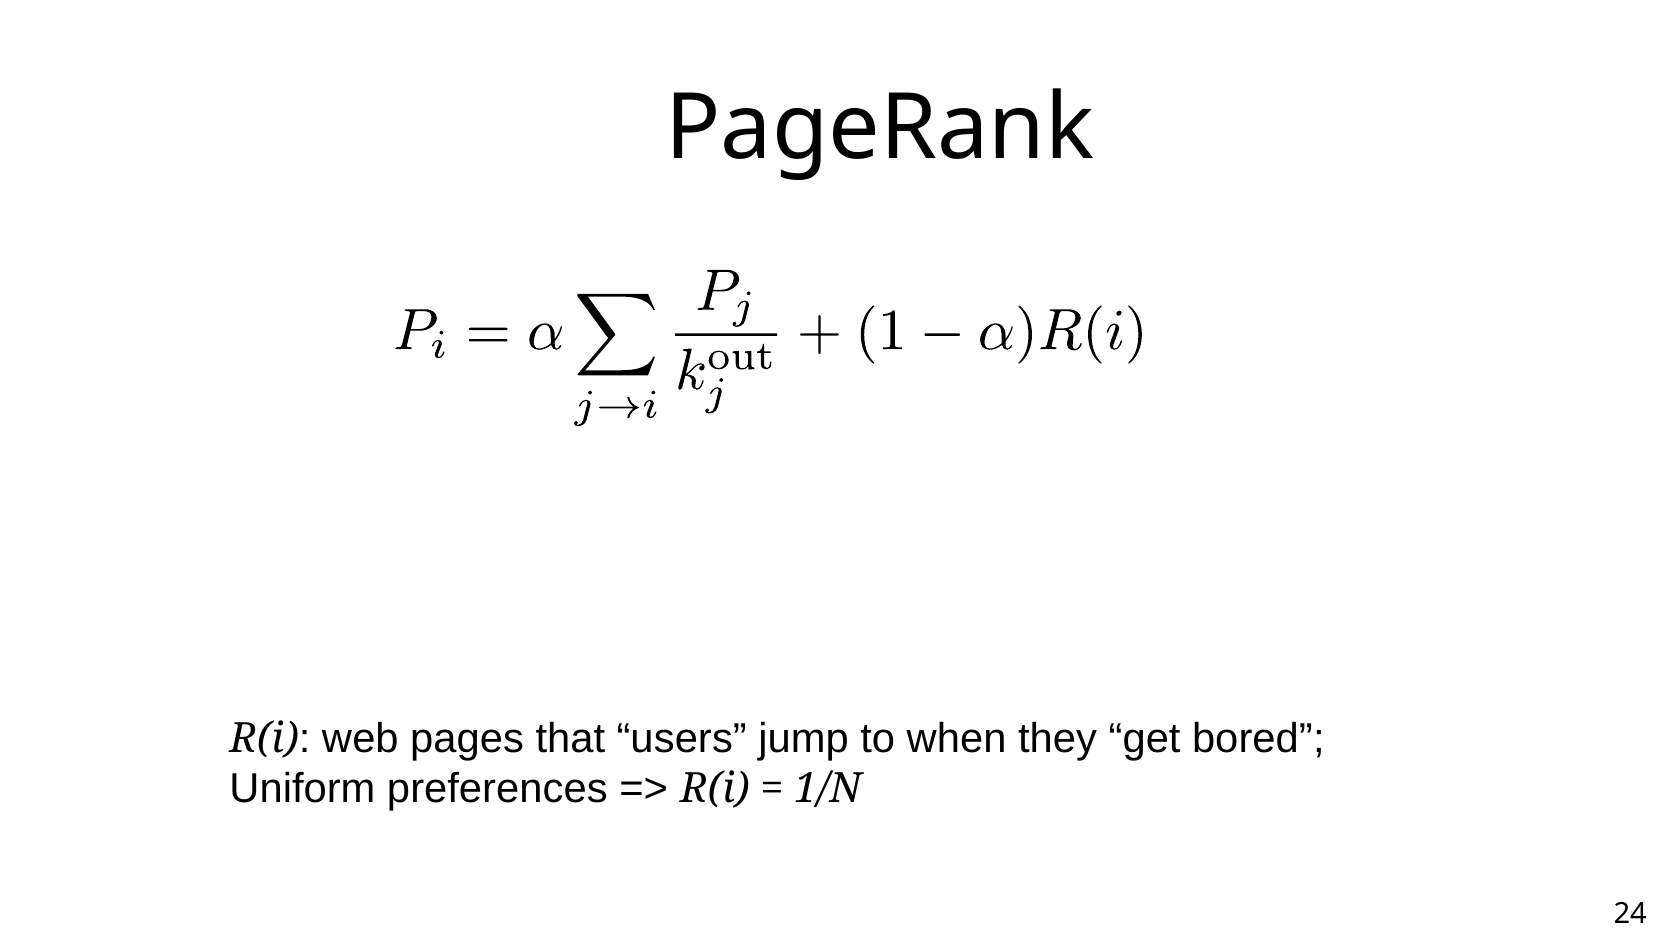

# PageRank
R(i): web pages that “users” jump to when they “get bored”;
Uniform preferences => R(i) = 1/N
24